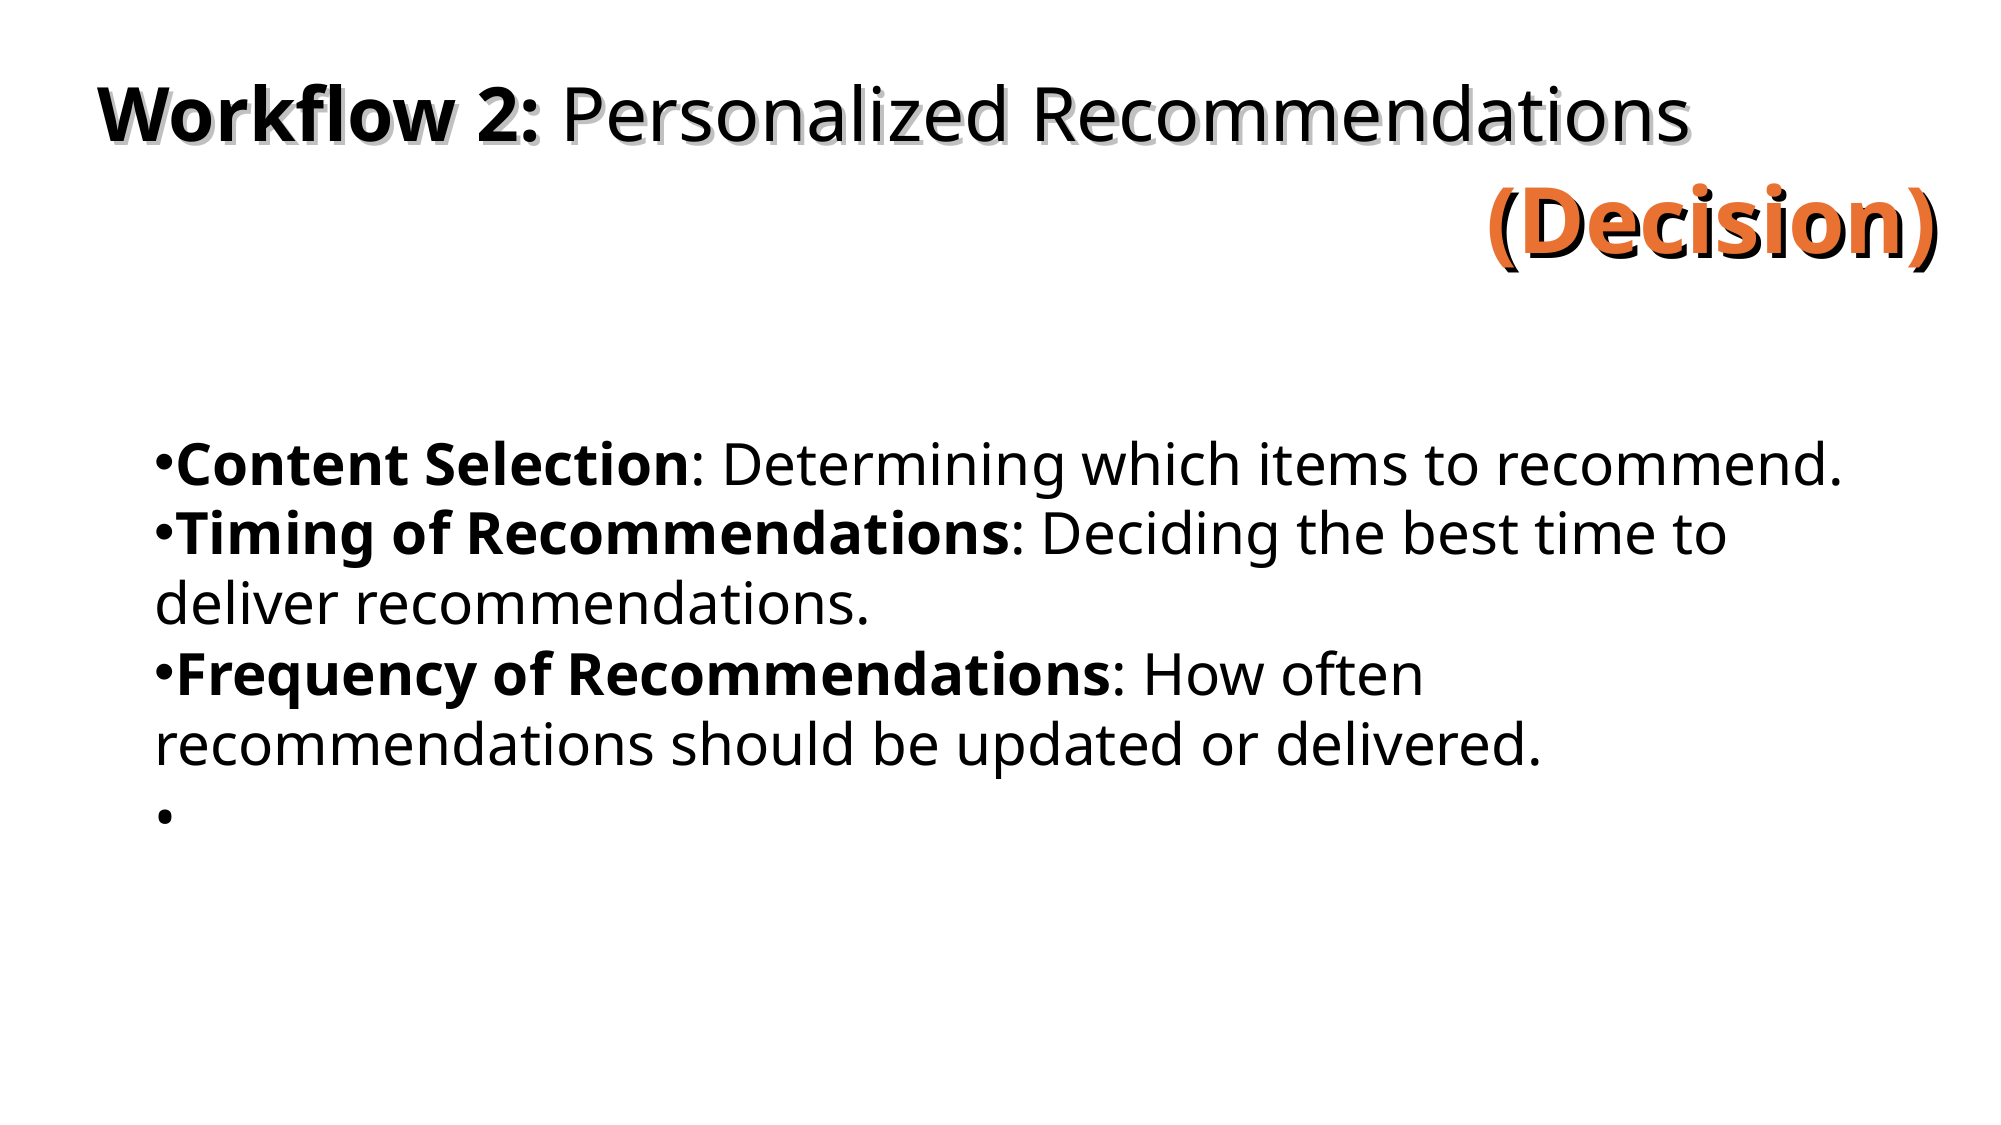

Workflow 2: Personalized Recommendations
(Decision)
Content Selection: Determining which items to recommend.
Timing of Recommendations: Deciding the best time to deliver recommendations.
Frequency of Recommendations: How often recommendations should be updated or delivered.